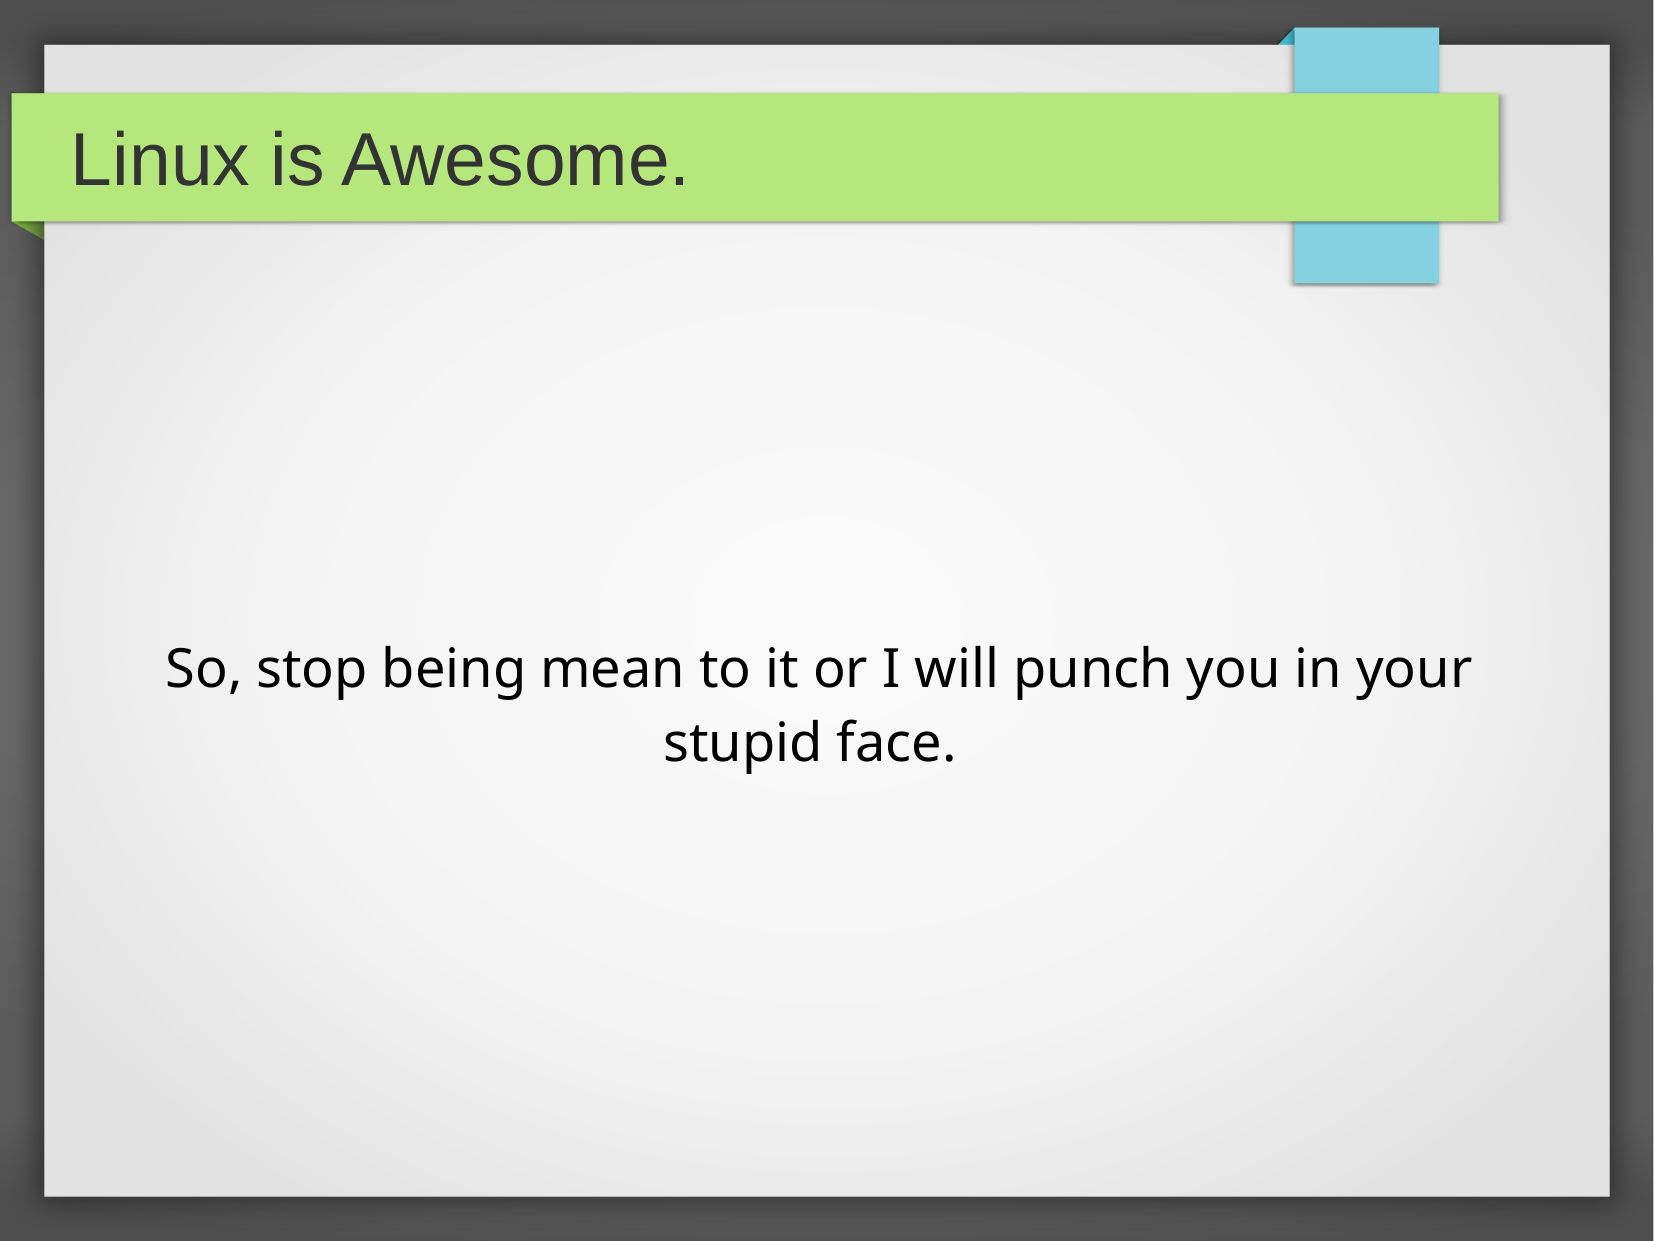

# Linux is Awesome.
So, stop being mean to it or I will punch you in your stupid face.